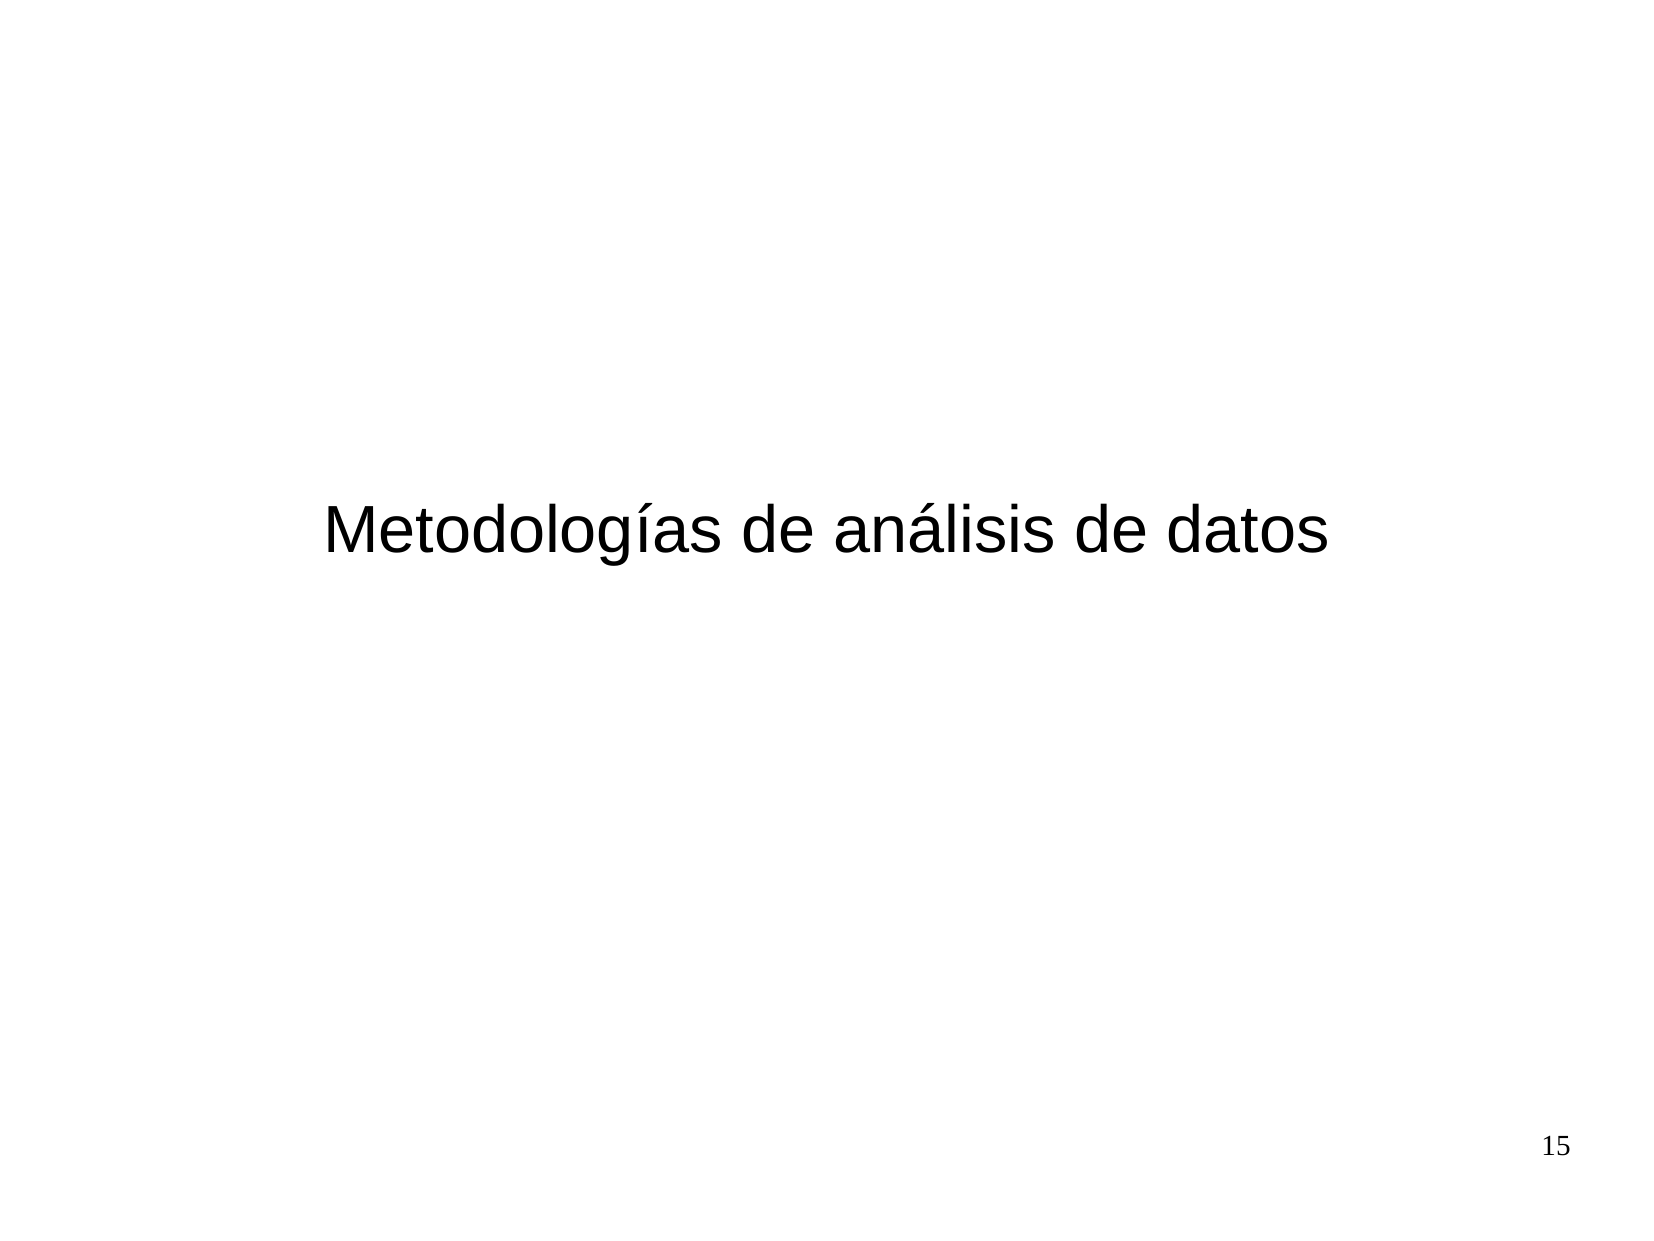

# Metodologías de análisis de datos
15